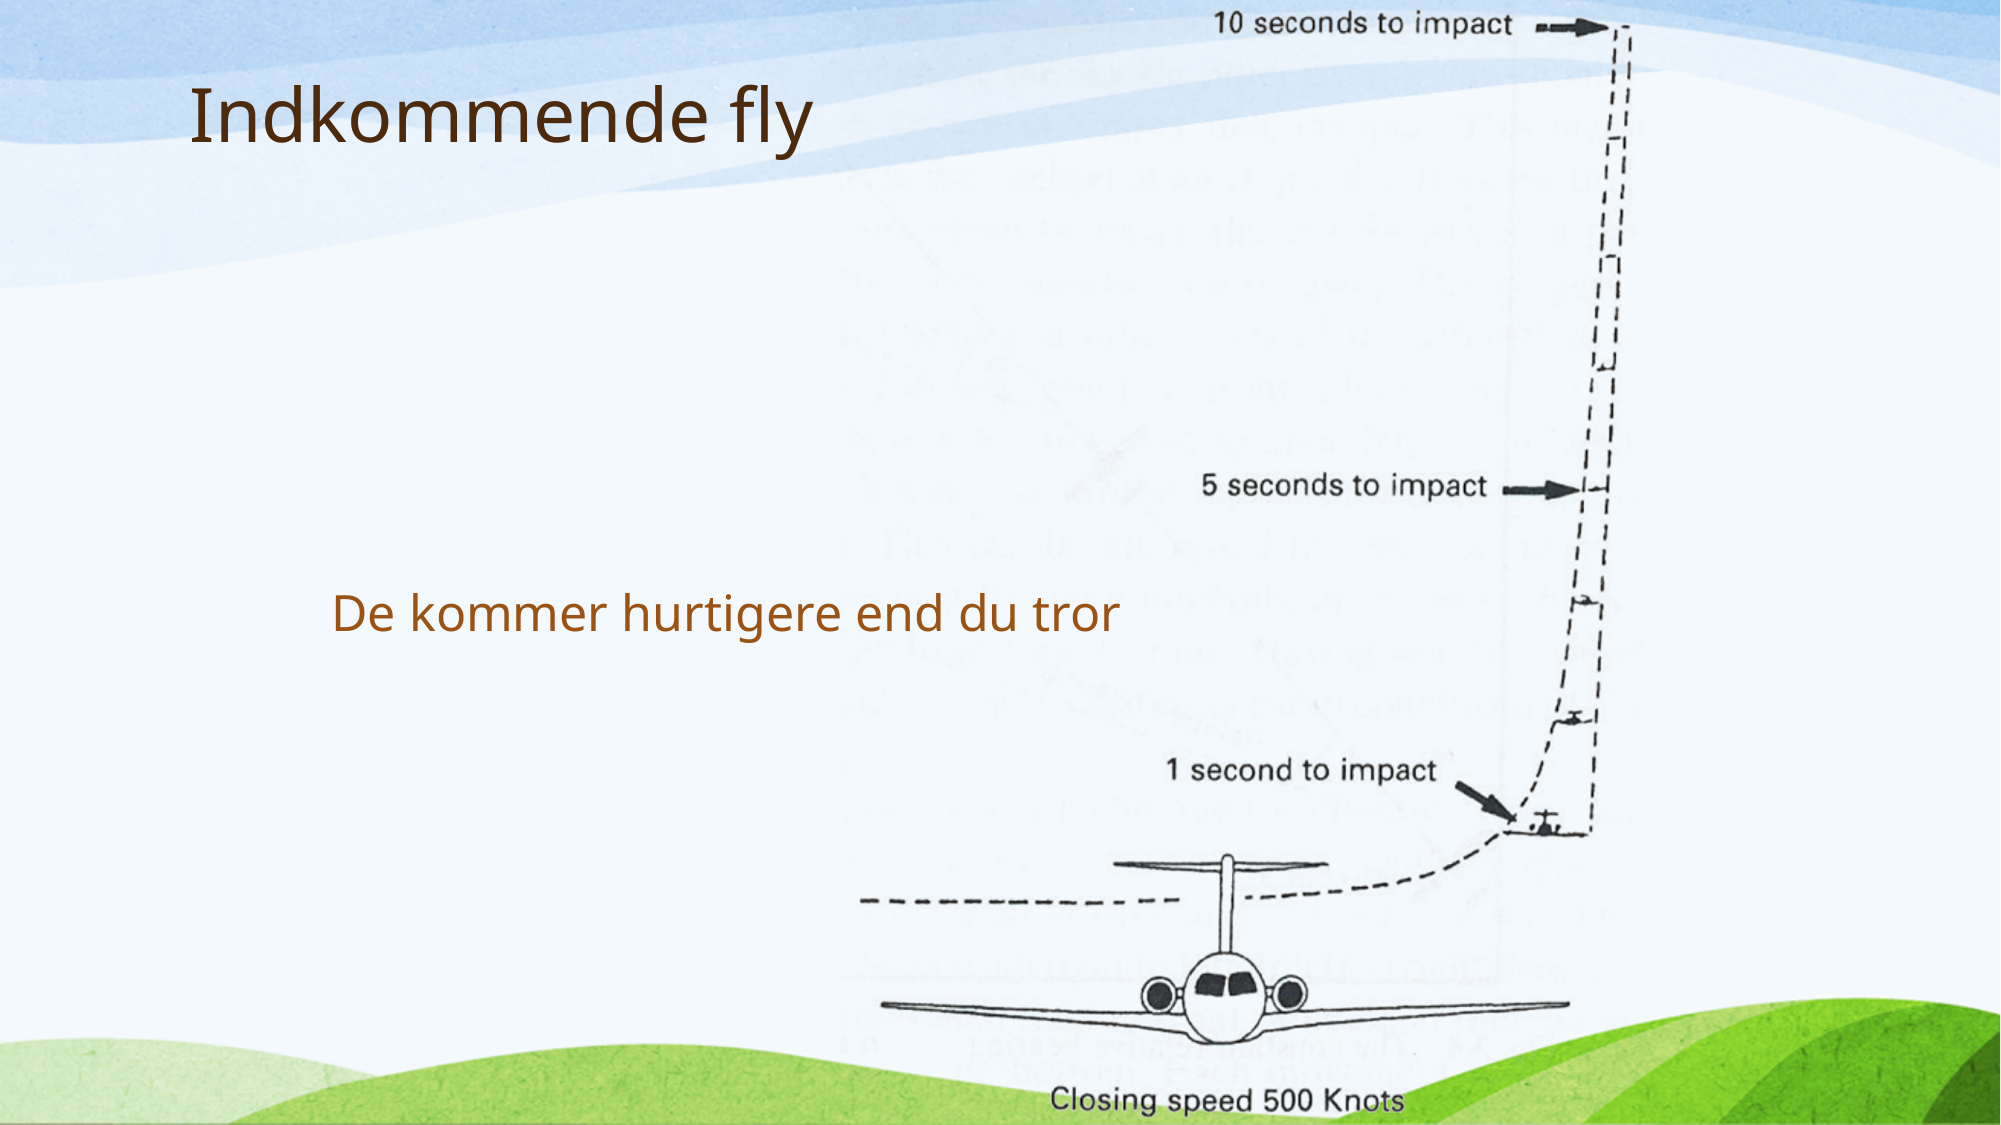

# Indkommende fly
De kommer hurtigere end du tror